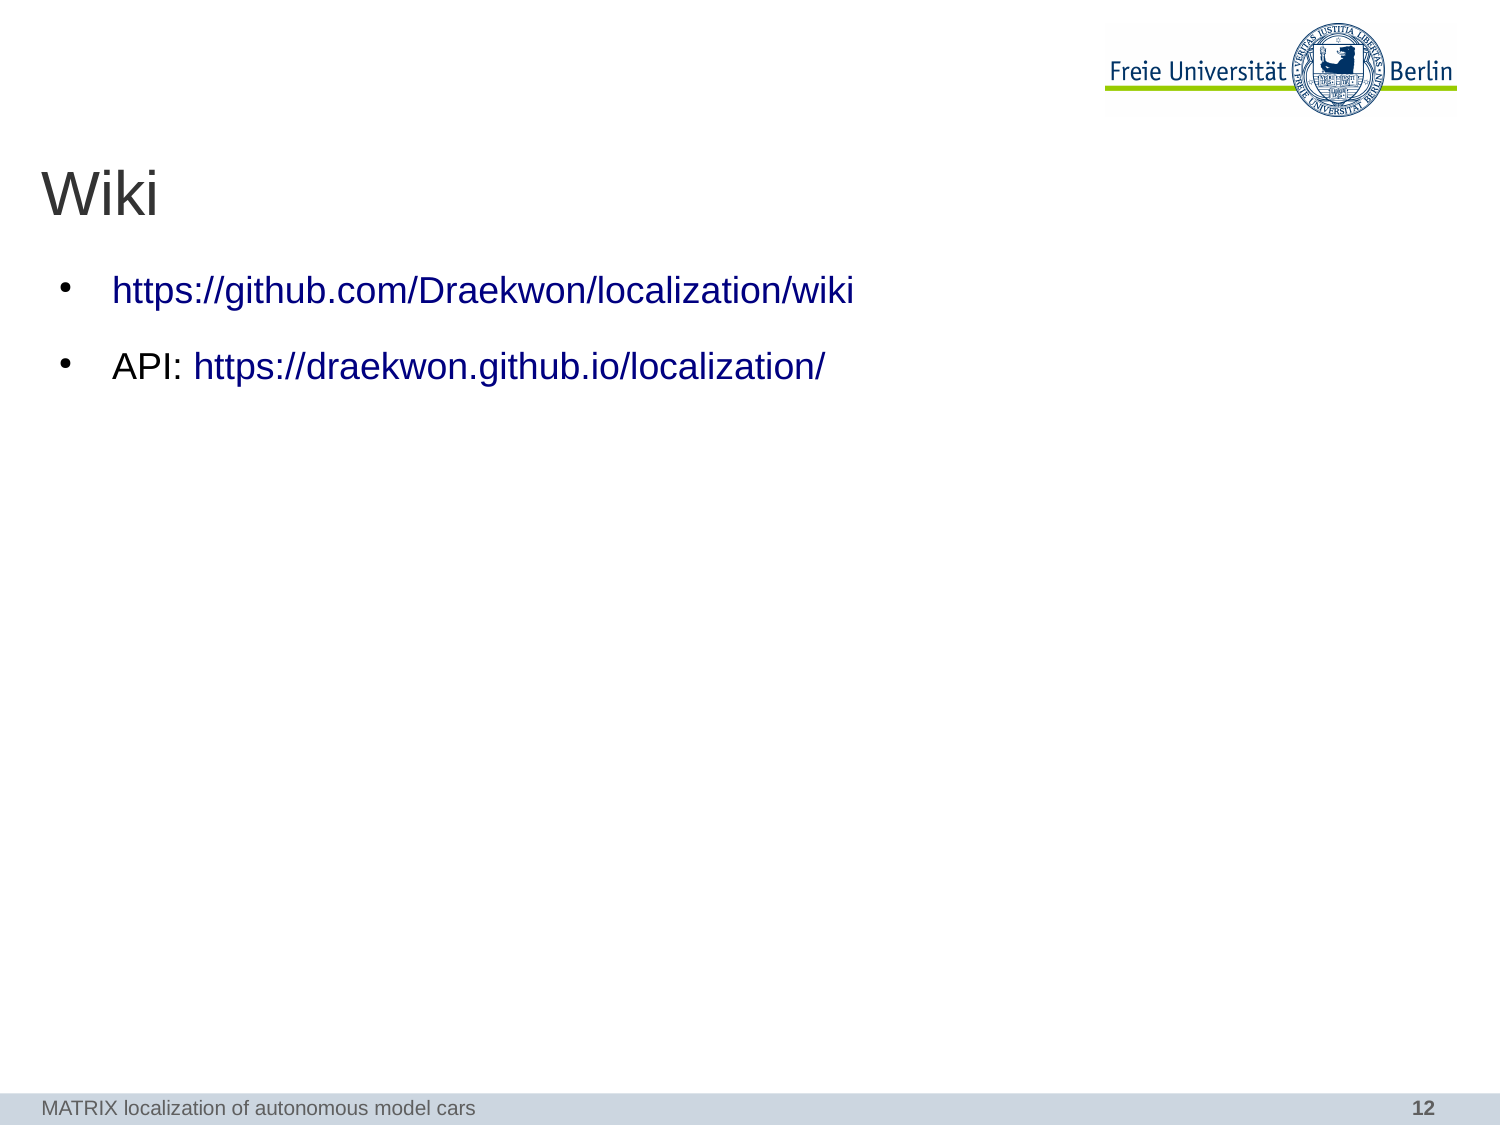

# Wiki
https://github.com/Draekwon/localization/wiki
API: https://draekwon.github.io/localization/
MATRIX localization of autonomous model cars